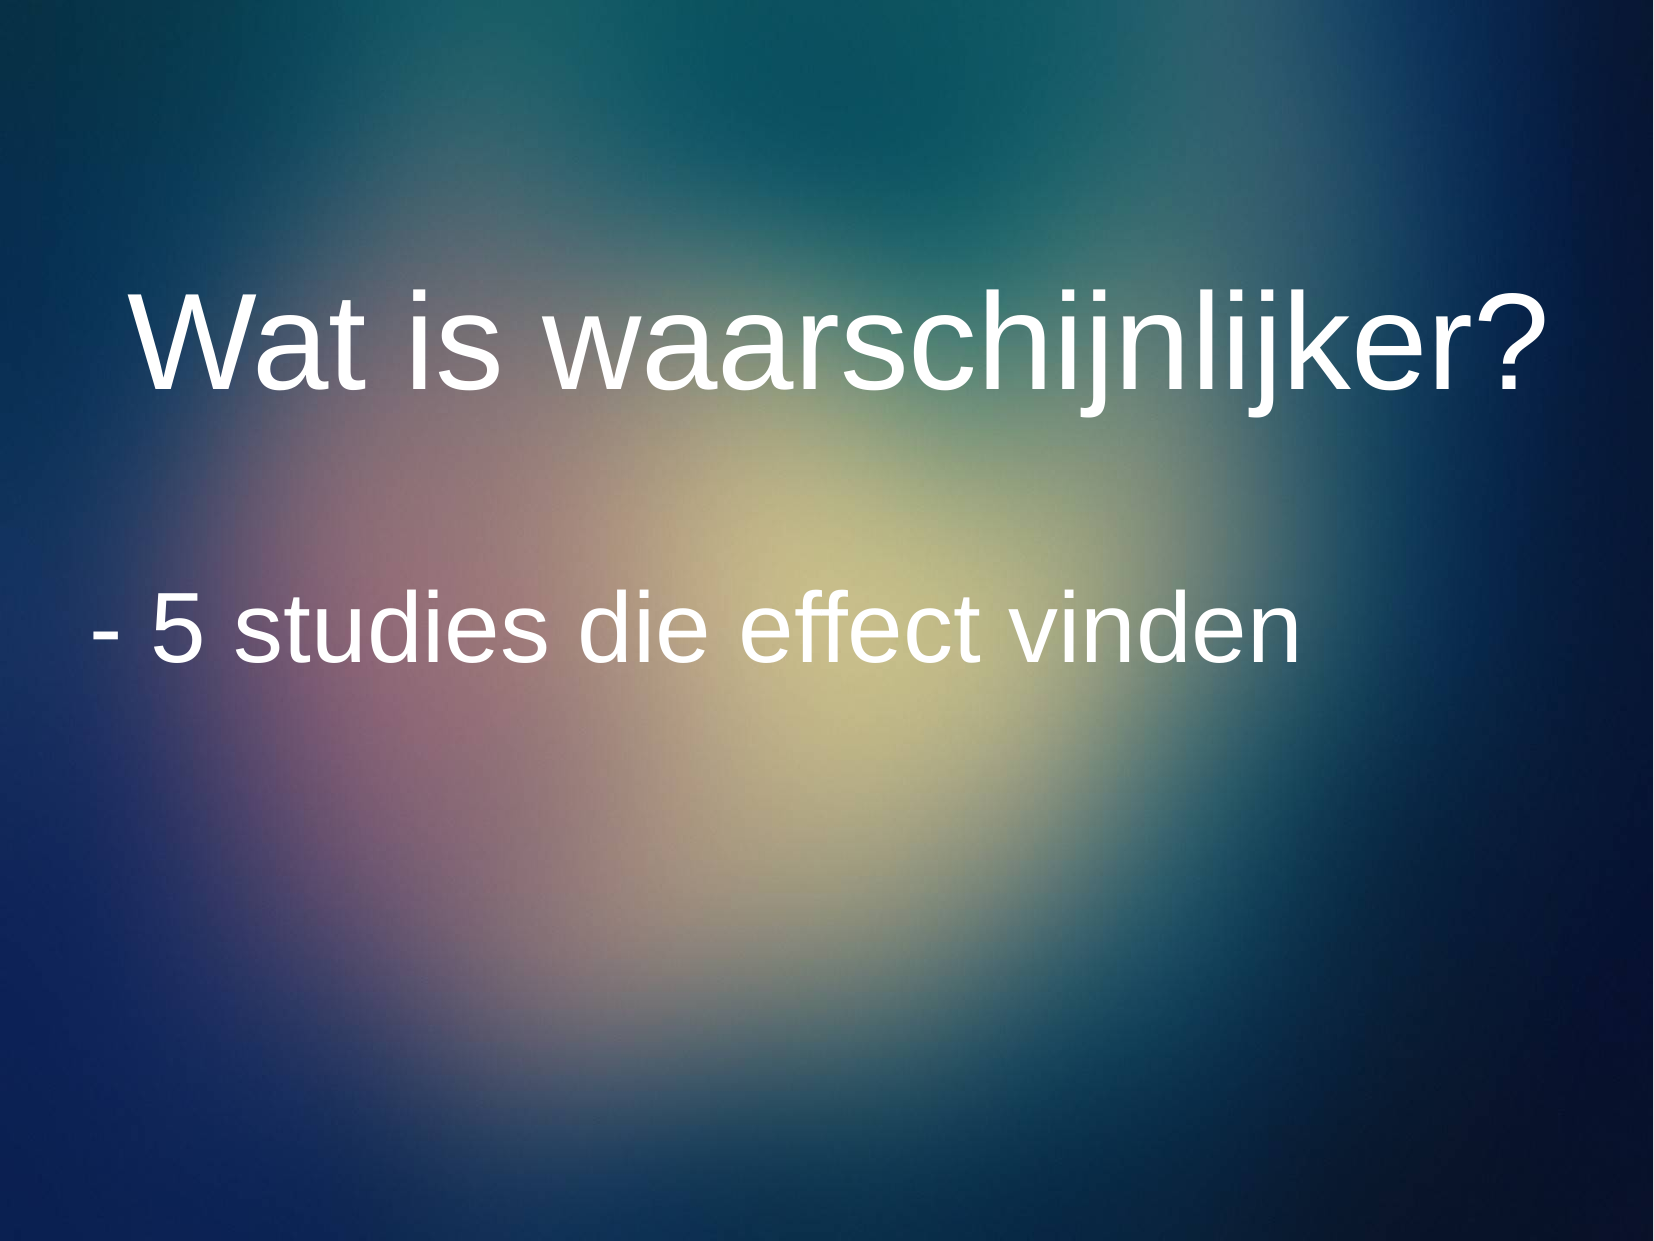

Wat is waarschijnlijker?
- 5 studies die effect vinden